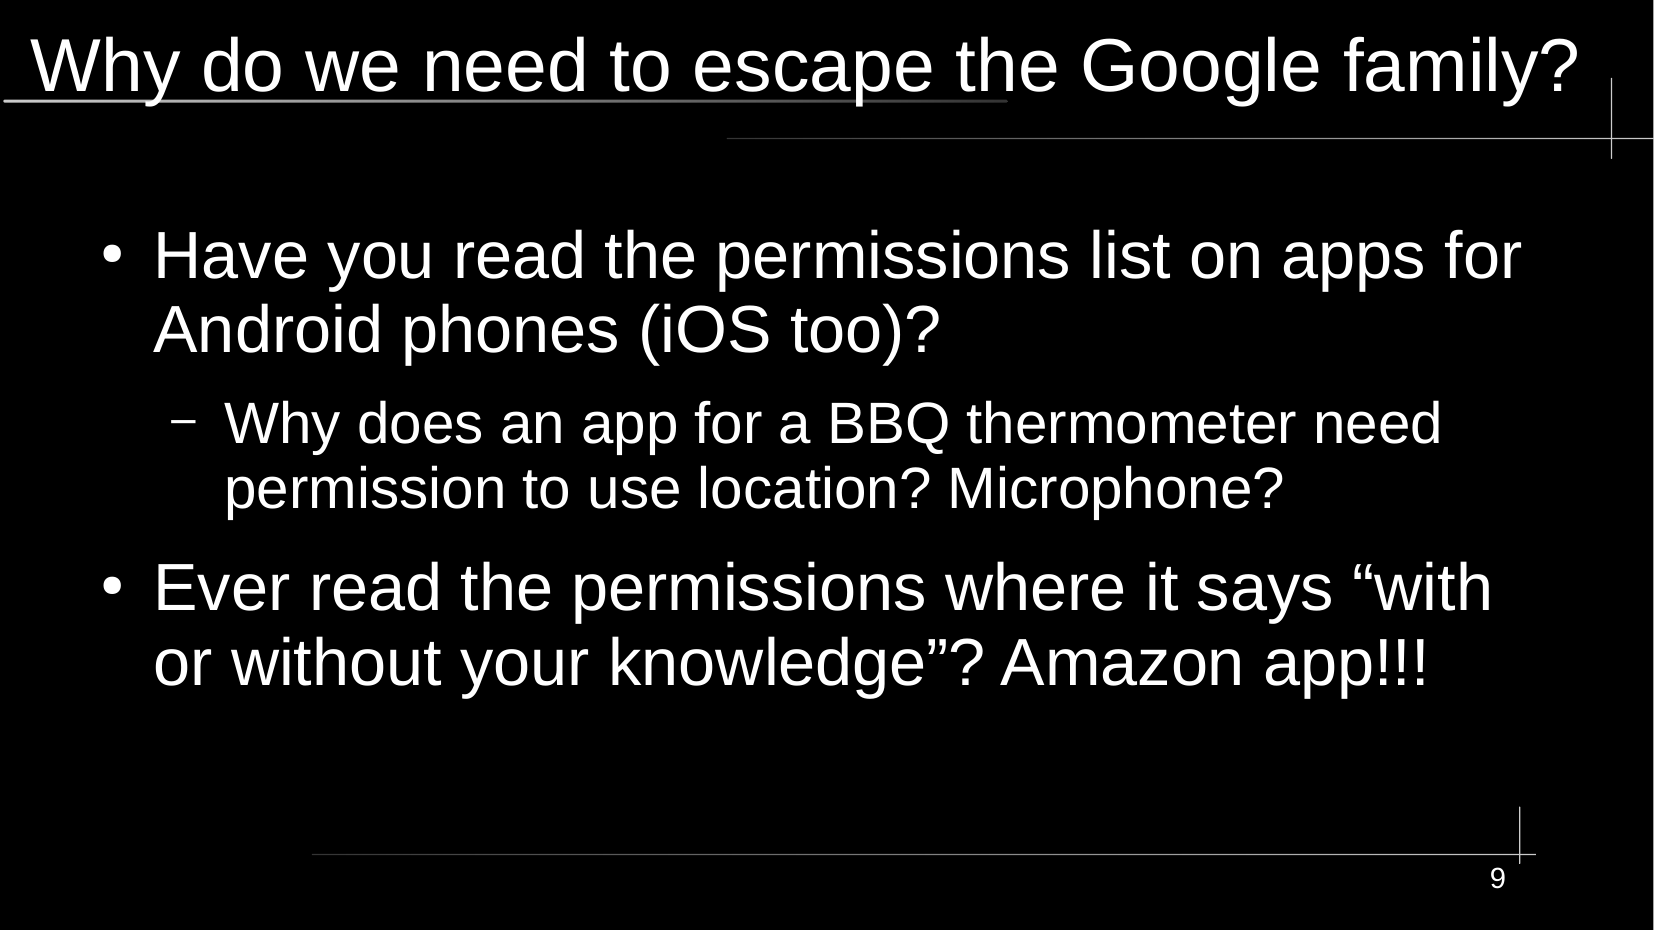

# Why do we need to escape the Google family?
Have you read the permissions list on apps for Android phones (iOS too)?
Why does an app for a BBQ thermometer need permission to use location? Microphone?
Ever read the permissions where it says “with or without your knowledge”? Amazon app!!!
9